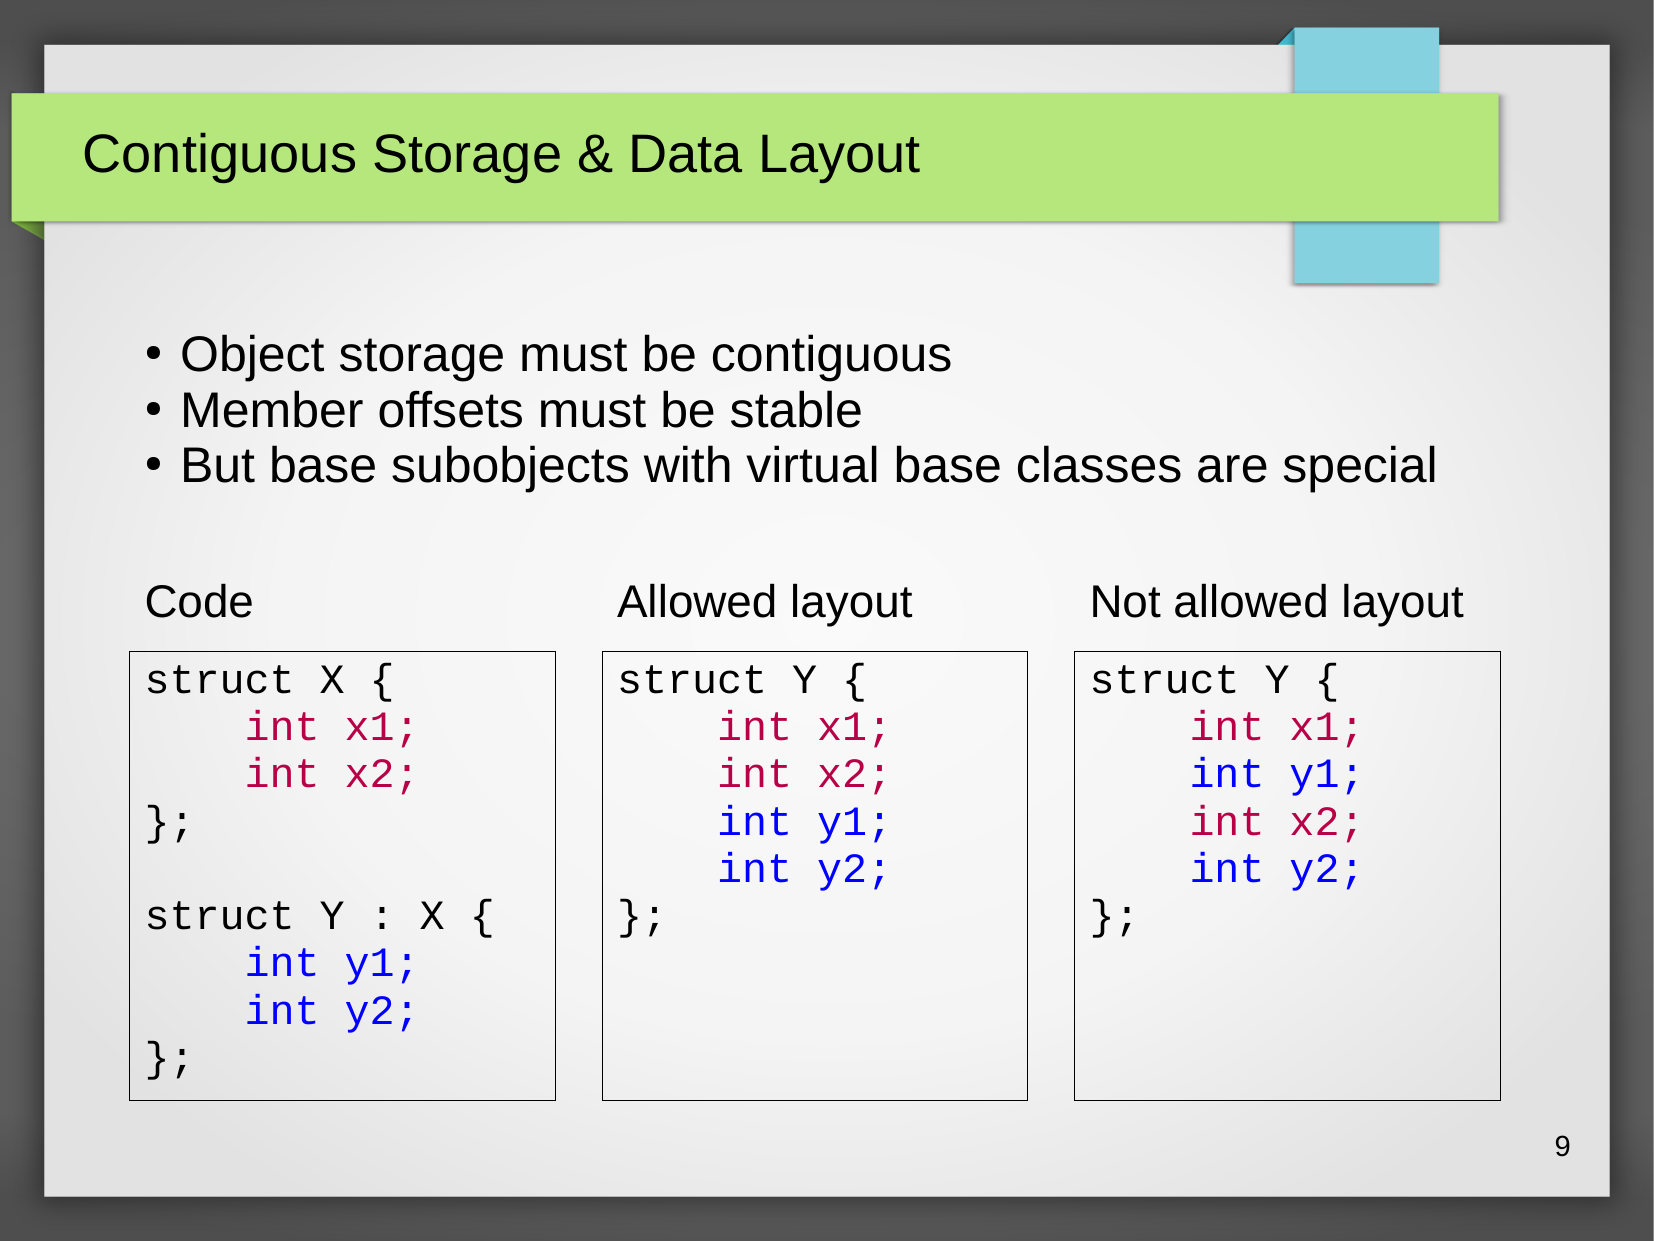

# Contiguous Storage & Data Layout
Object storage must be contiguous
Member offsets must be stable
But base subobjects with virtual base classes are special
Code
Allowed layout
Not allowed layout
struct X {
 int x1;
 int x2;
};
struct Y : X {
 int y1;
 int y2;
};
struct Y {
 int x1;
 int x2;
 int y1;
 int y2;
};
struct Y {
 int x1;
 int y1;
 int x2;
 int y2;
};
9